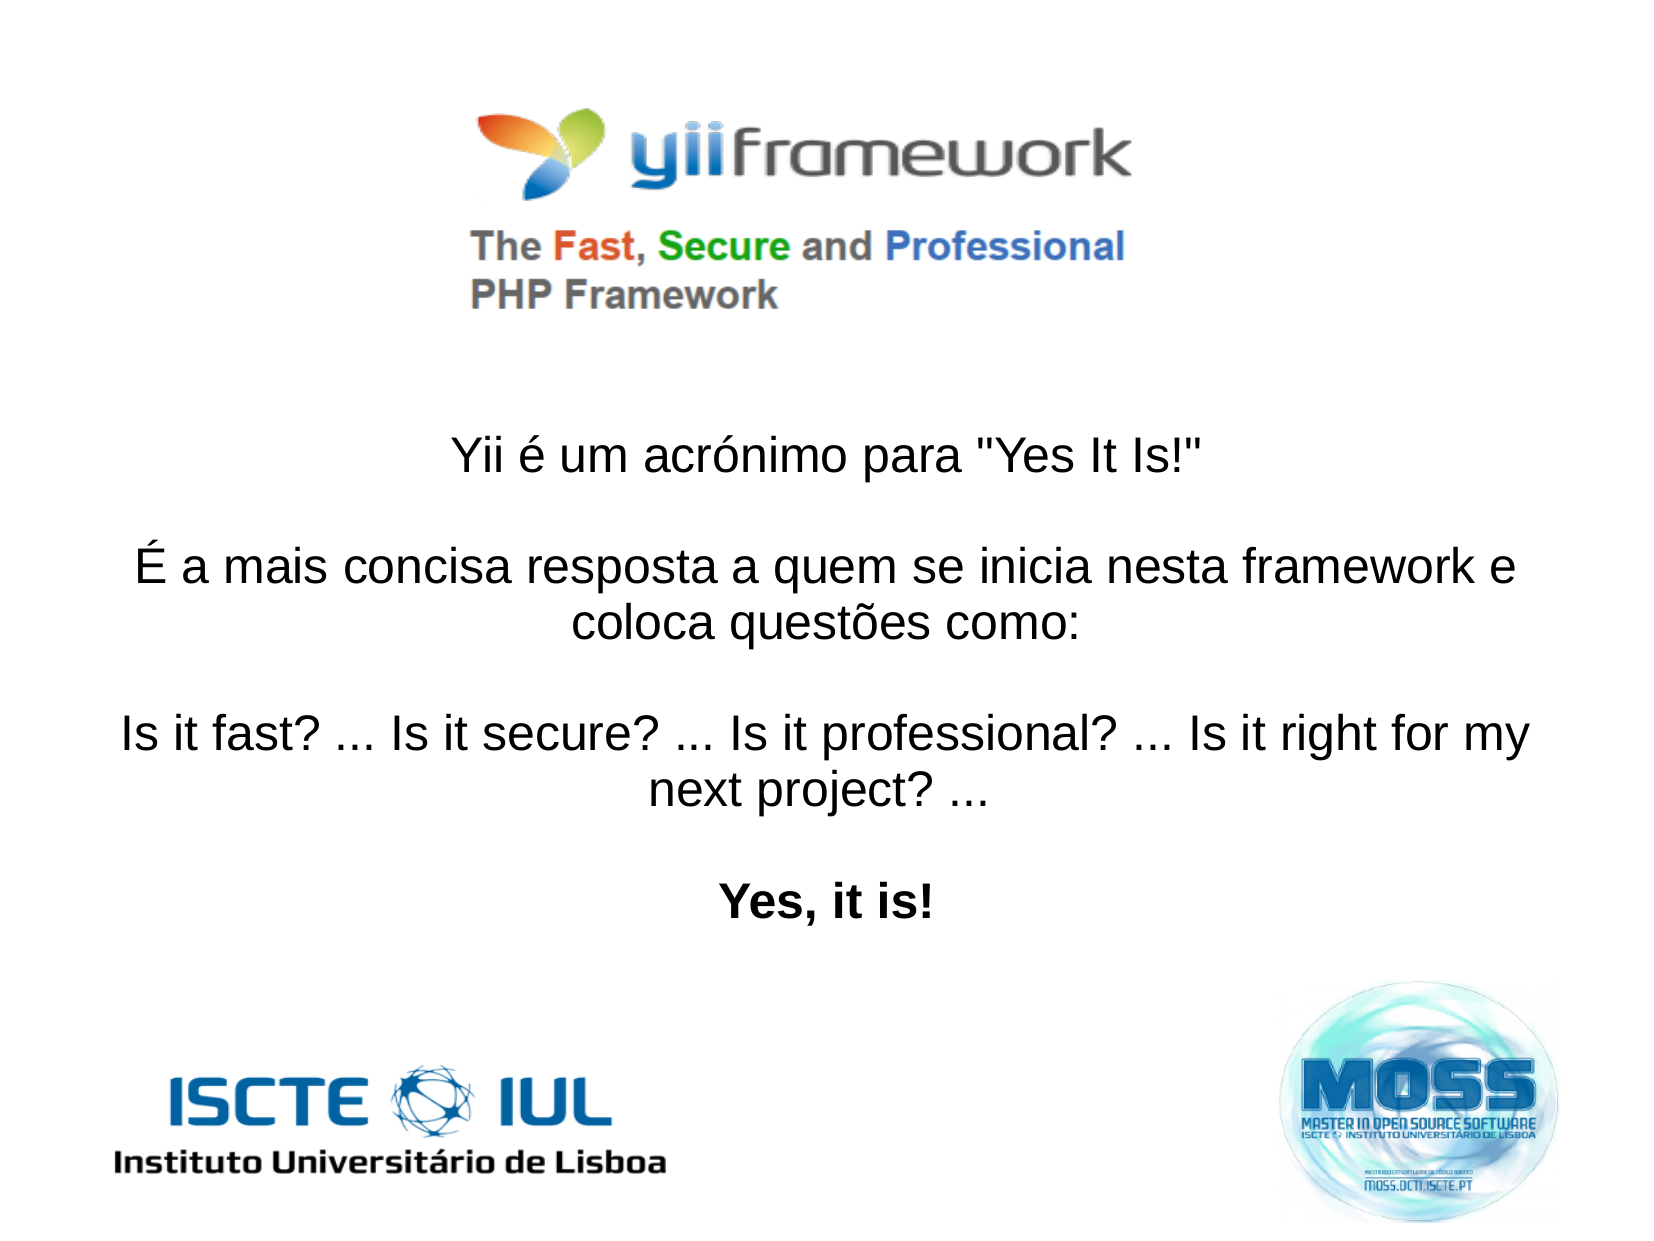

#
Yii é um acrónimo para "Yes It Is!"
É a mais concisa resposta a quem se inicia nesta framework e coloca questões como:
Is it fast? ... Is it secure? ... Is it professional? ... Is it right for my next project? ...
Yes, it is!